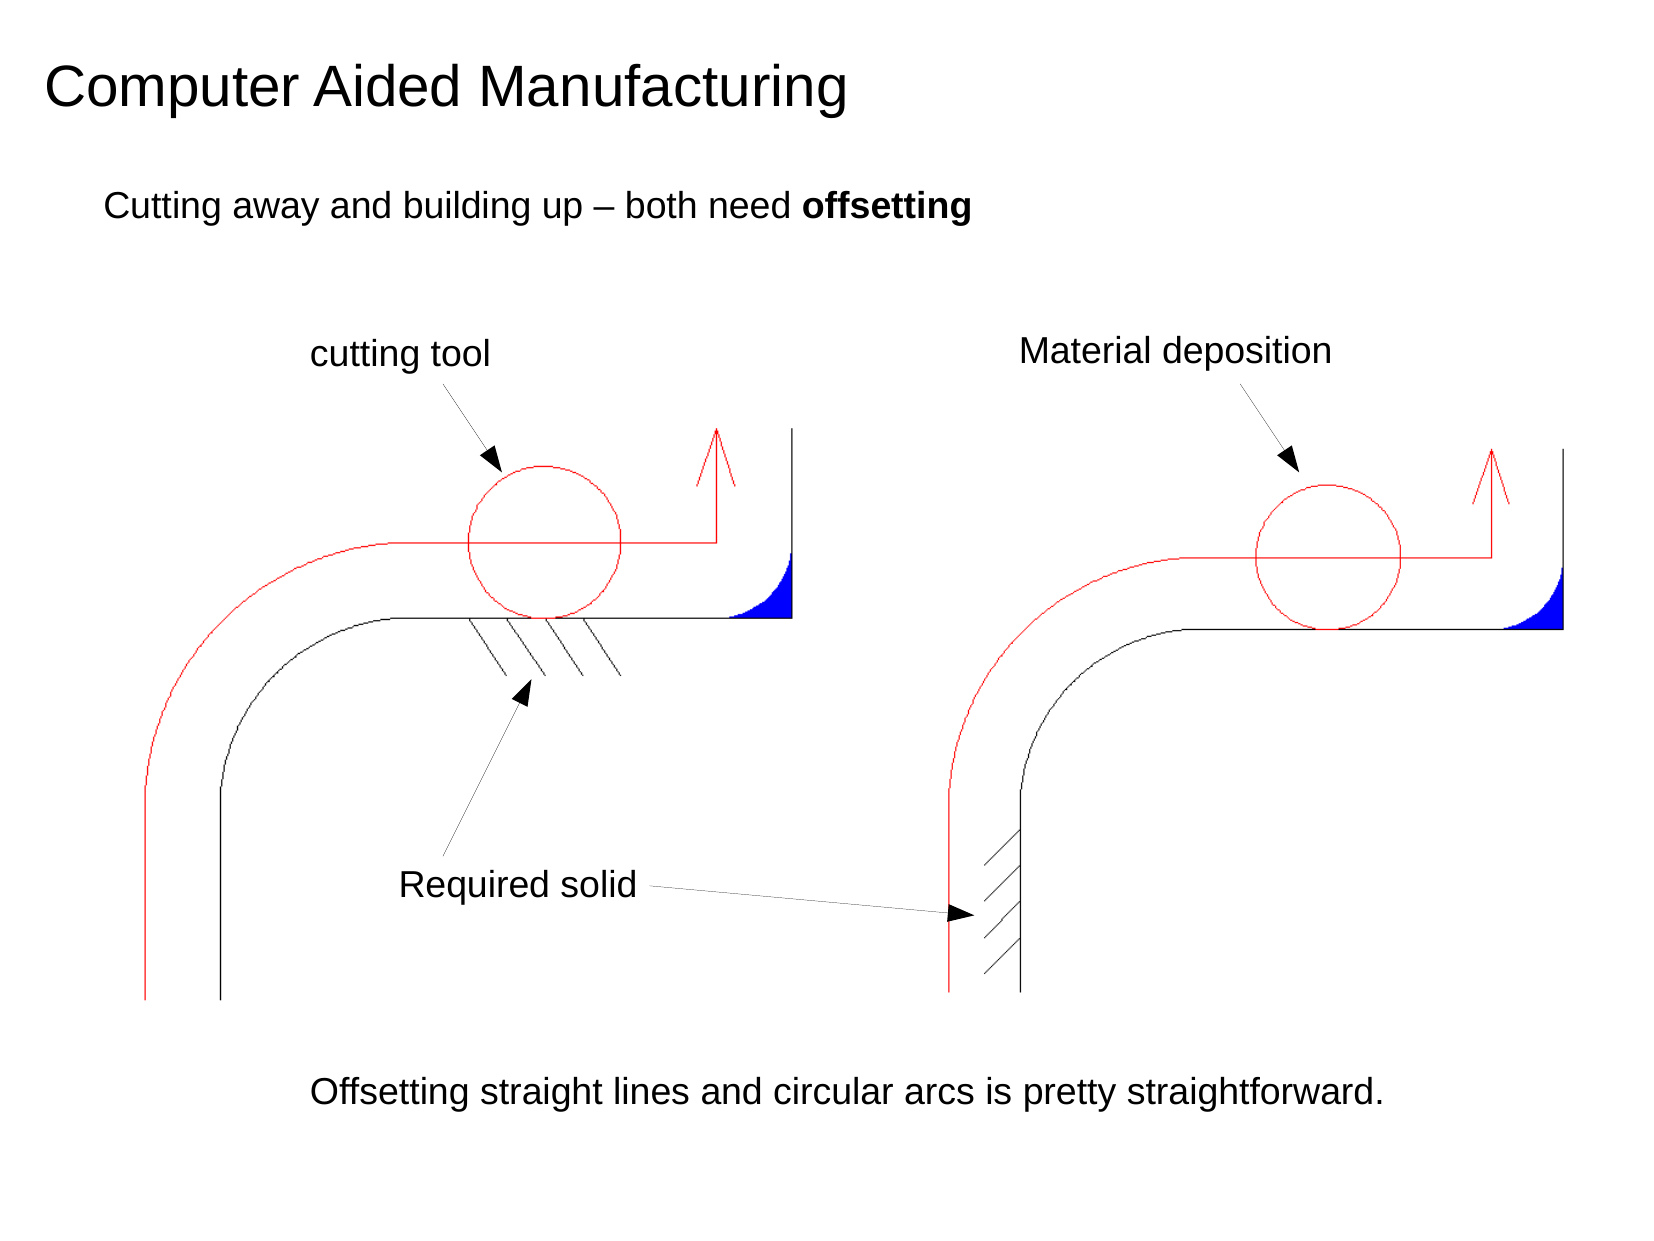

Computer Aided Manufacturing
Cutting away and building up – both need offsetting
Material deposition
cutting tool
Required solid
Offsetting straight lines and circular arcs is pretty straightforward.